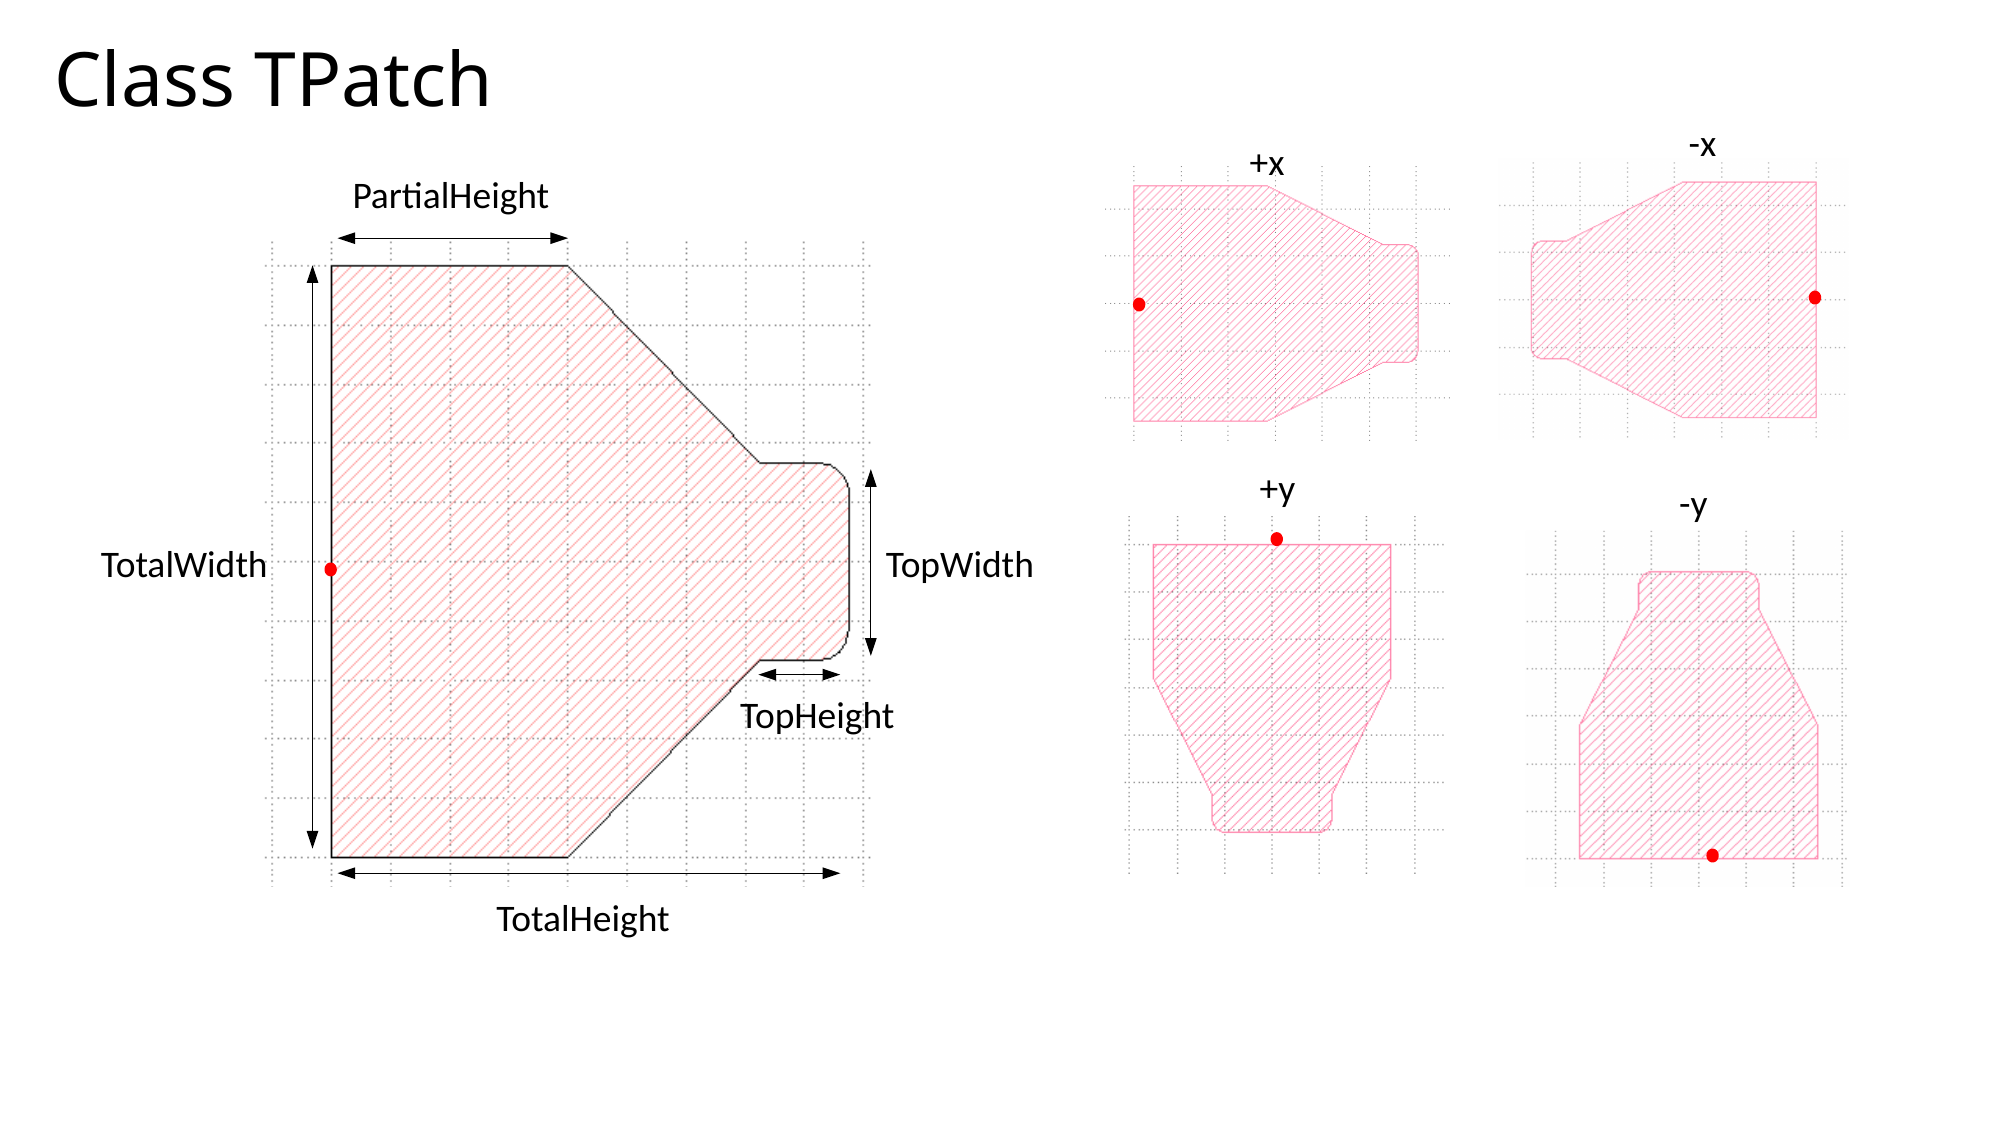

Class TPatch
-x
+x
PartialHeight
+y
-y
TotalWidth
TopWidth
TopHeight
TotalHeight